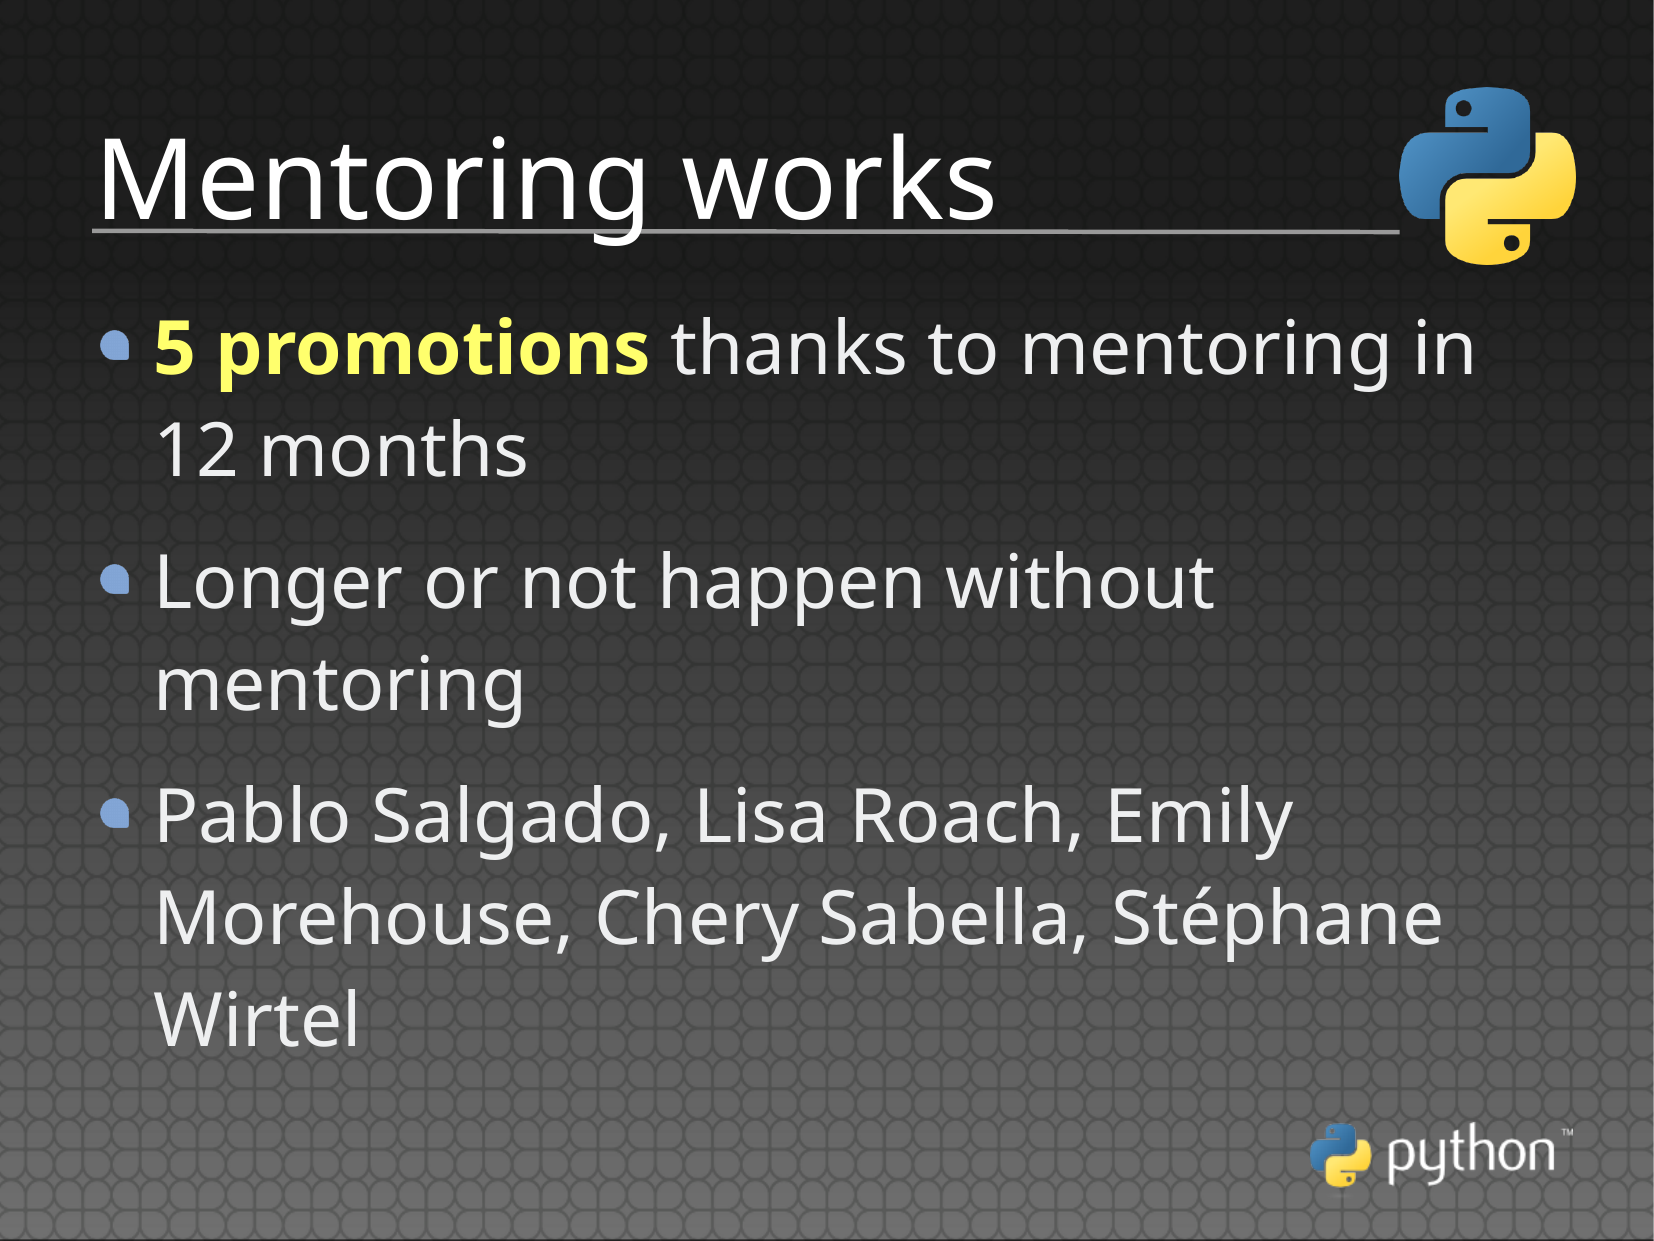

Mentoring works
# 5 promotions thanks to mentoring in 12 months
Longer or not happen without mentoring
Pablo Salgado, Lisa Roach, Emily Morehouse, Chery Sabella, Stéphane Wirtel